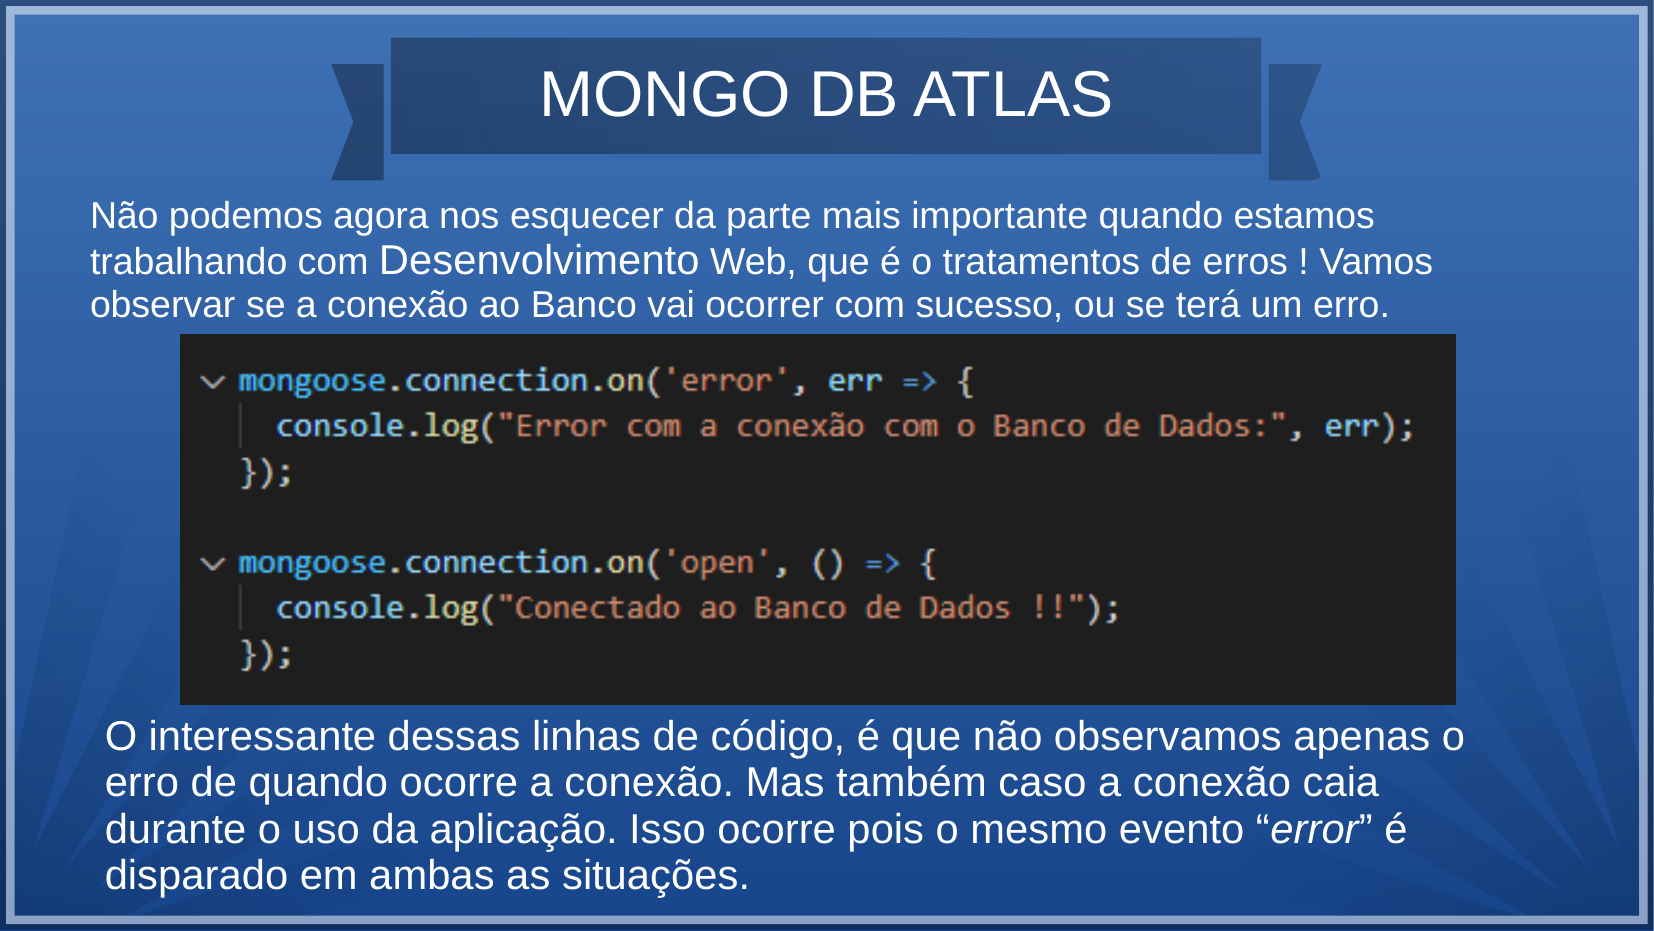

# MONGO DB ATLAS
Não podemos agora nos esquecer da parte mais importante quando estamos trabalhando com Desenvolvimento Web, que é o tratamentos de erros ! Vamos observar se a conexão ao Banco vai ocorrer com sucesso, ou se terá um erro.
O interessante dessas linhas de código, é que não observamos apenas o erro de quando ocorre a conexão. Mas também caso a conexão caia durante o uso da aplicação. Isso ocorre pois o mesmo evento “error” é disparado em ambas as situações.